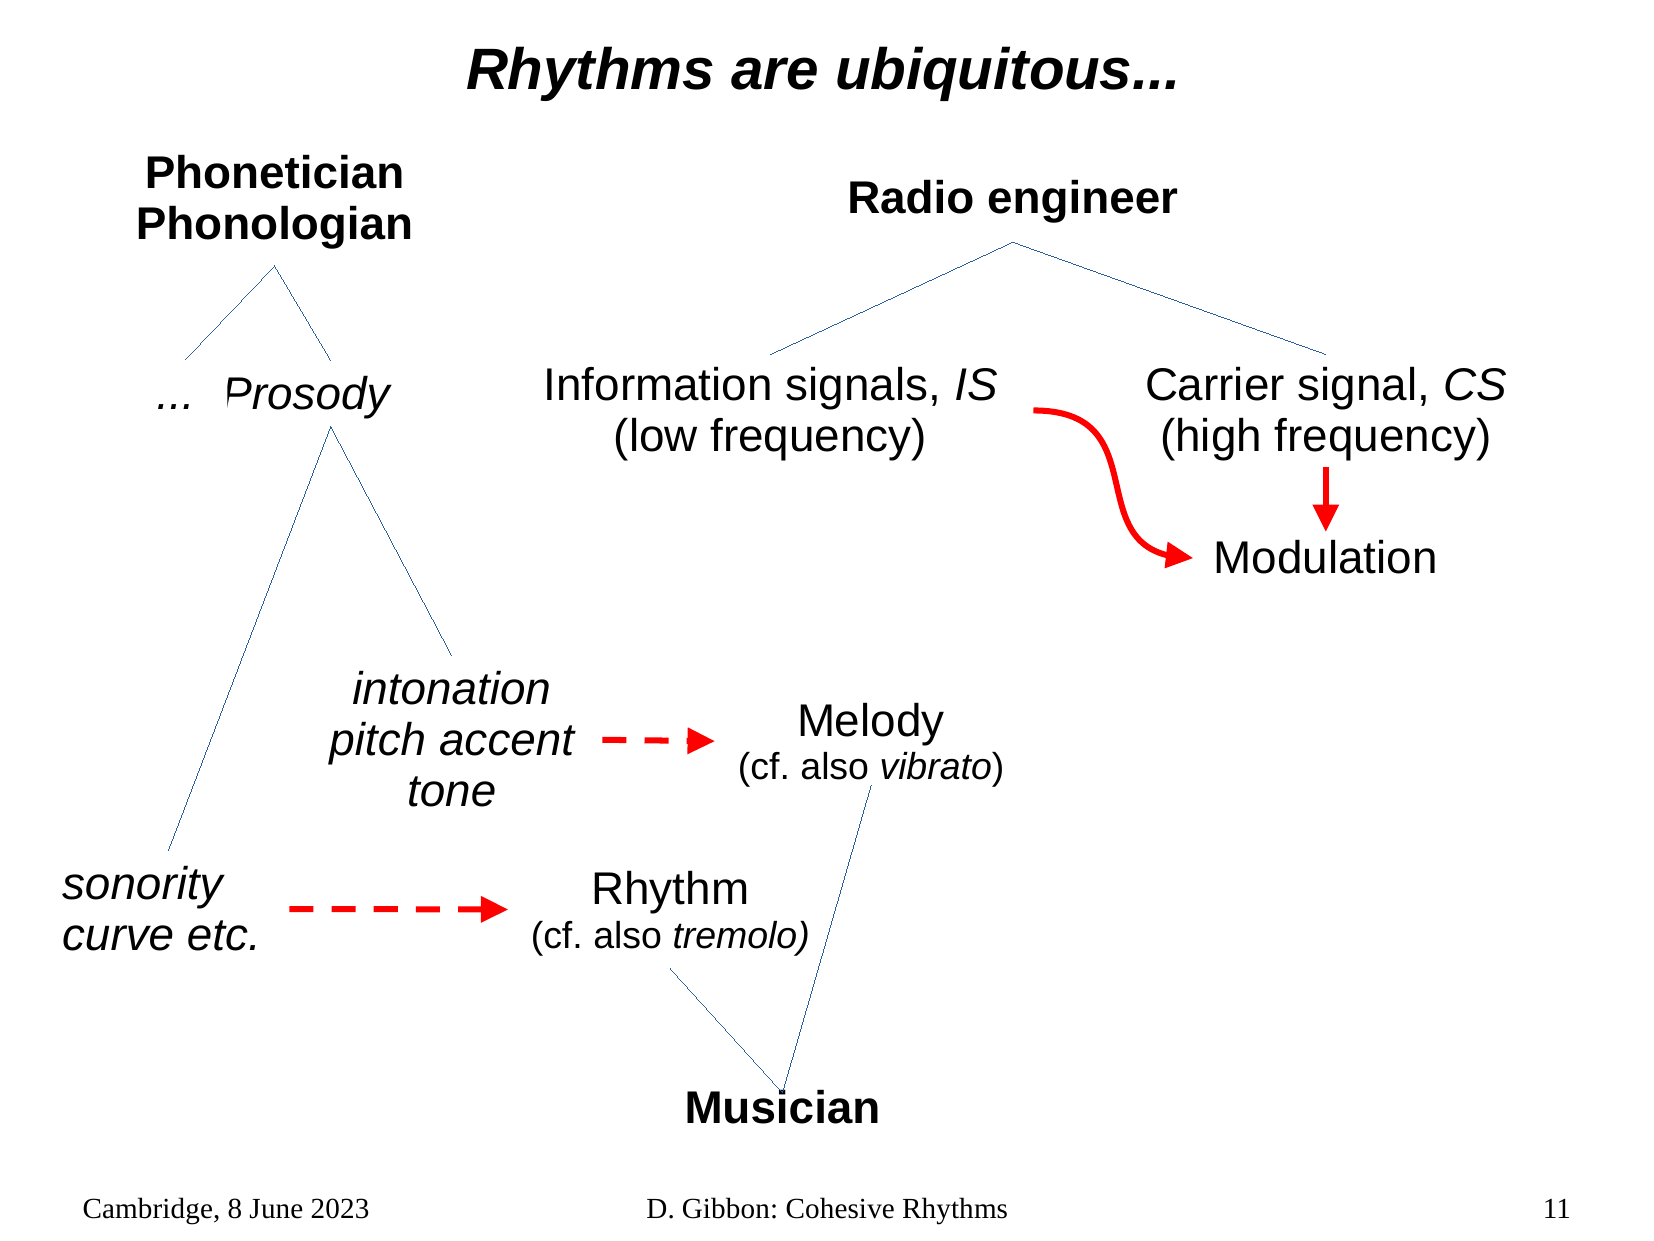

# Rhythms are ubiquitous...
Phonetician
Phonologian
Radio engineer
Information signals, IS (low frequency)
Carrier signal, CS
(high frequency)
...
Prosody
Modulation
intonation
pitch accent
tone
Melody
(cf. also vibrato)
sonority curve etc.
Rhythm
(cf. also tremolo)
Musician
Cambridge, 8 June 2023
D. Gibbon: Cohesive Rhythms
11